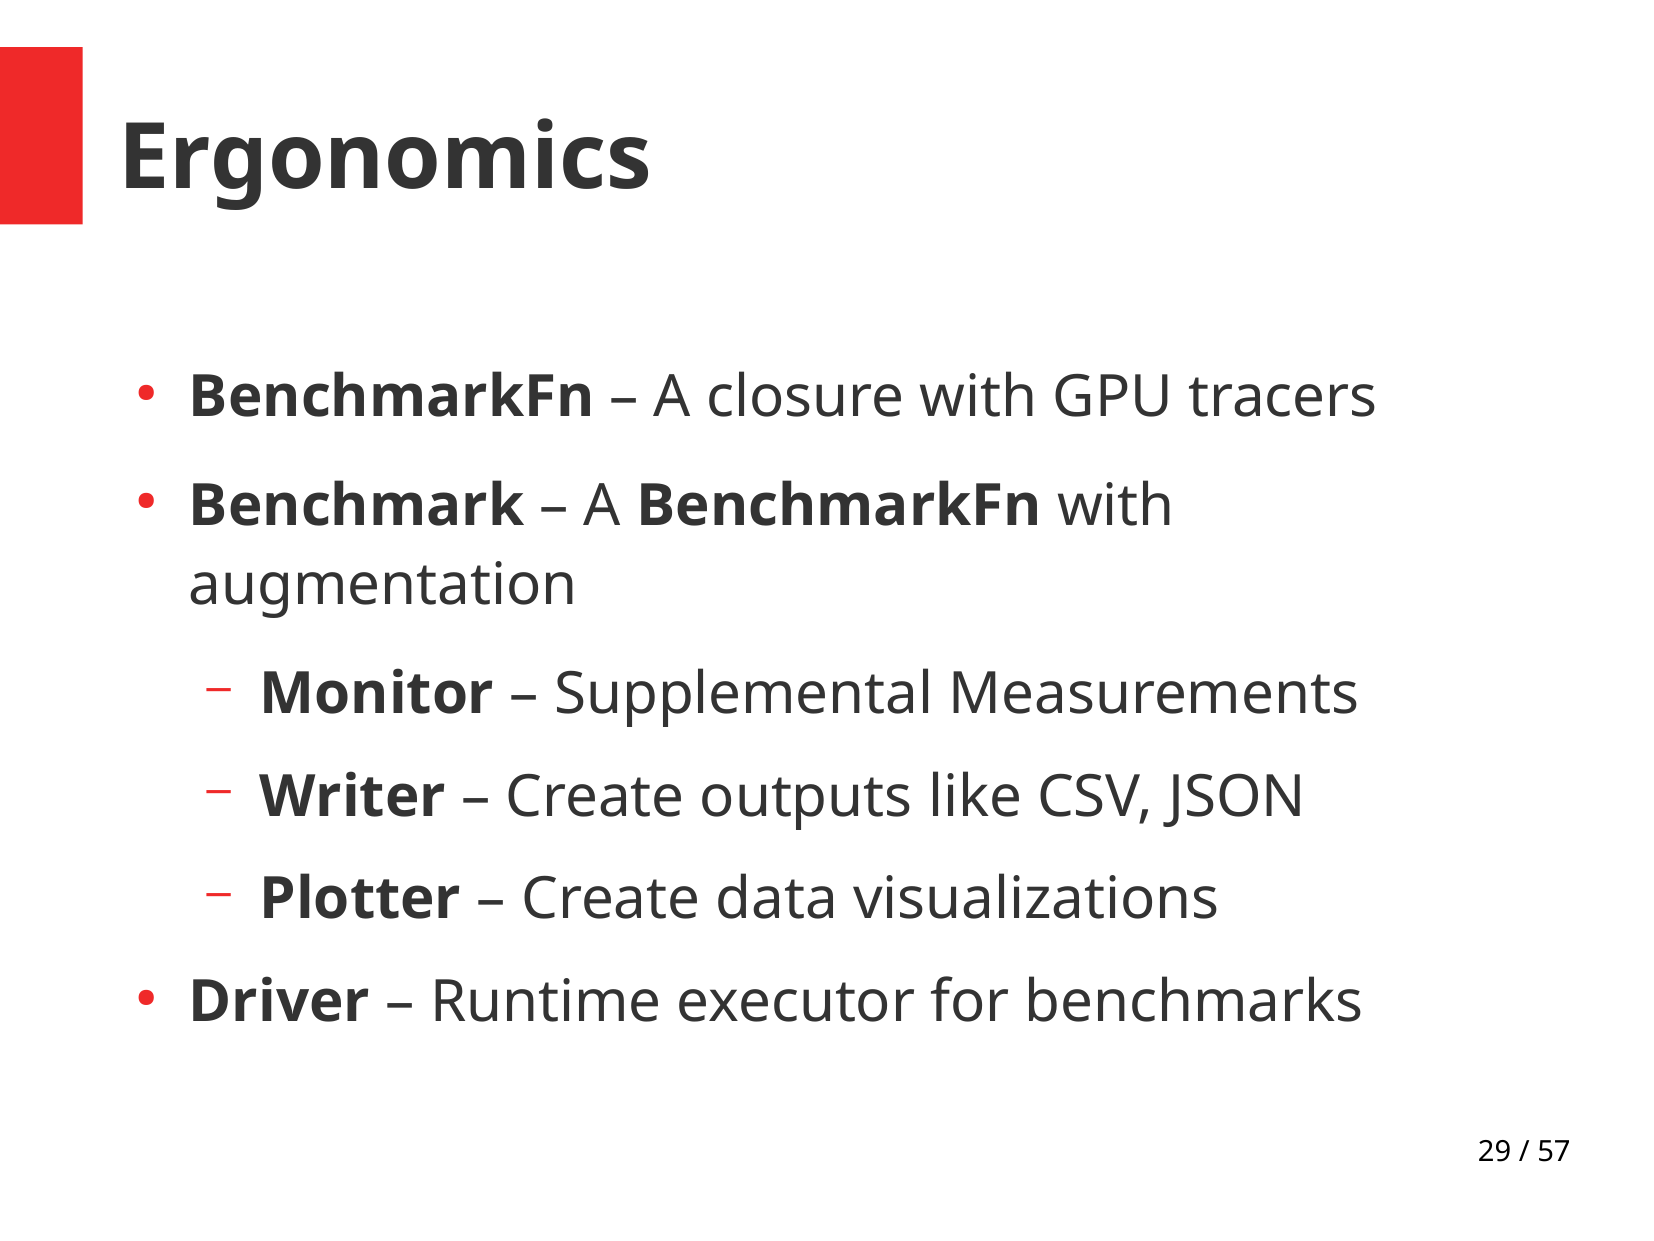

# Ergonomics
BenchmarkFn – A closure with GPU tracers
Benchmark – A BenchmarkFn with augmentation
Monitor – Supplemental Measurements
Writer – Create outputs like CSV, JSON
Plotter – Create data visualizations
Driver – Runtime executor for benchmarks
29